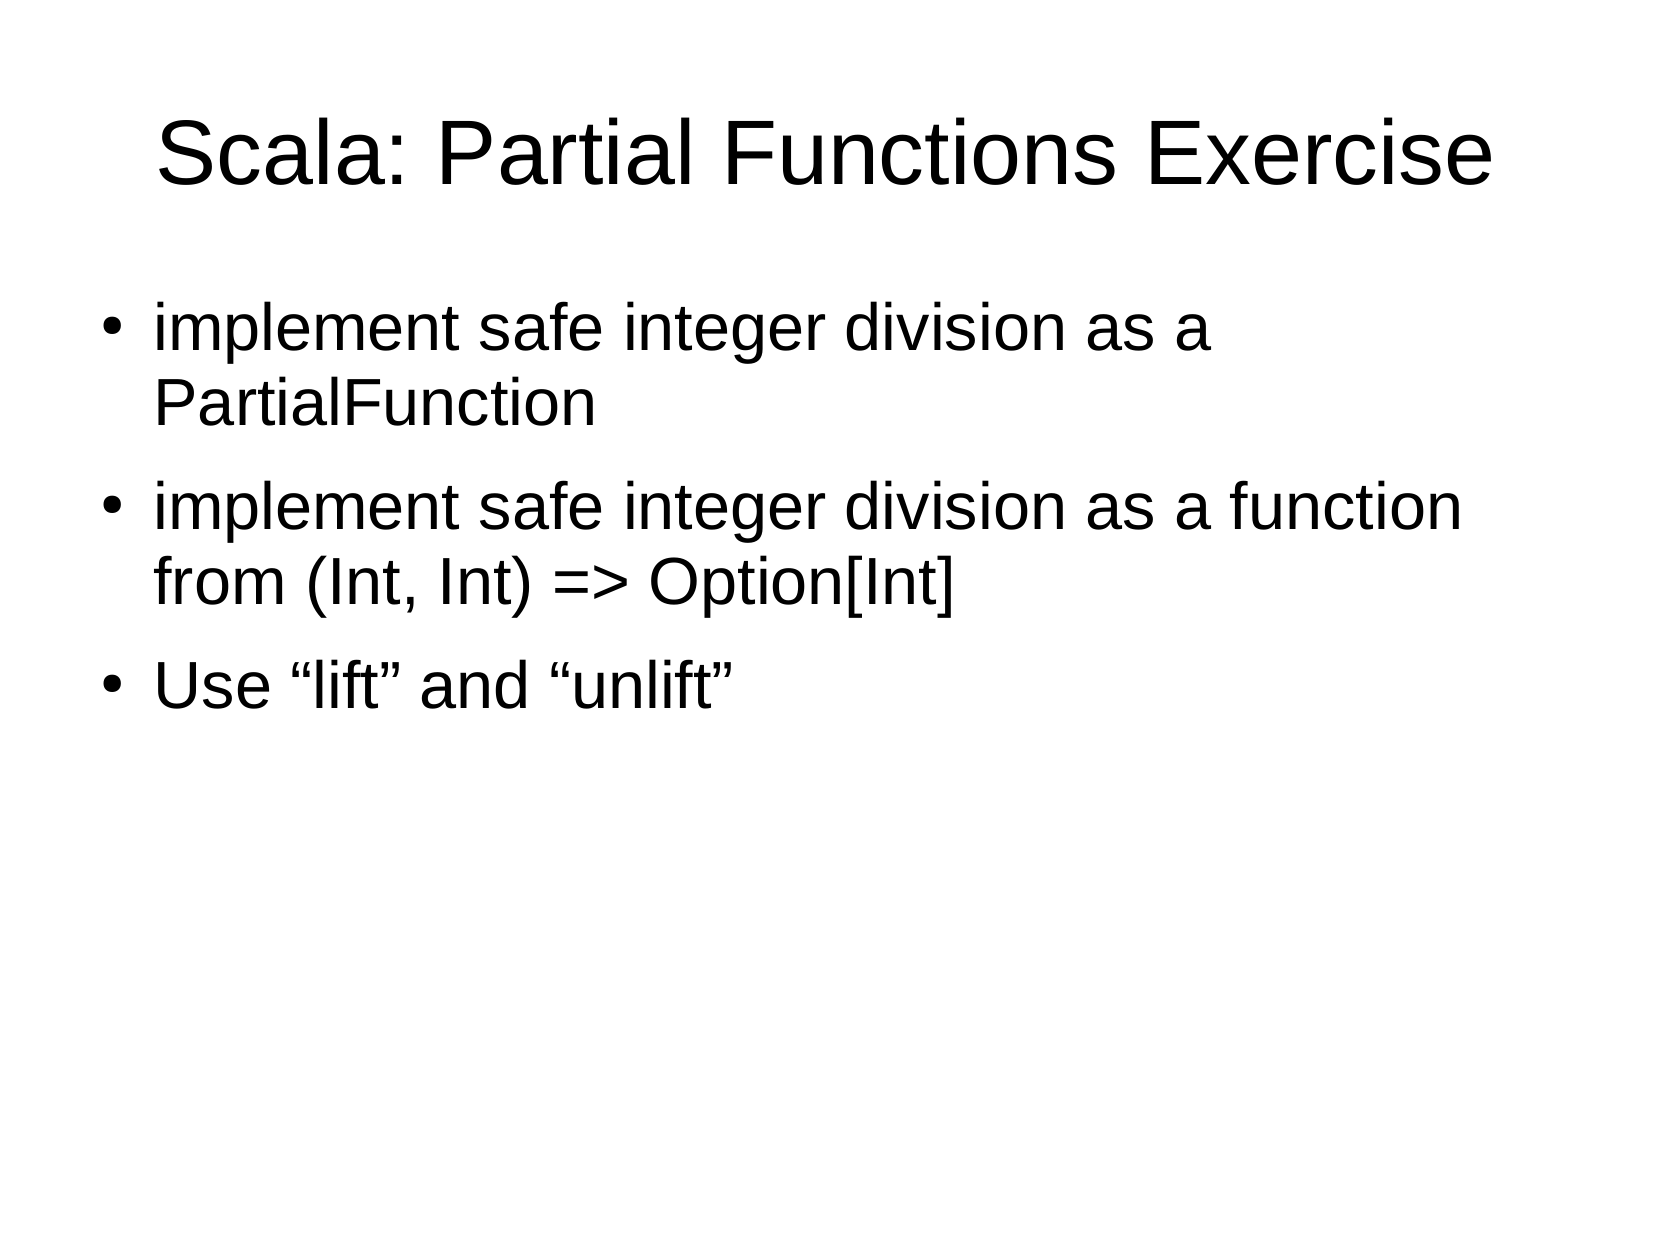

# Scala: Partial Functions Exercise
implement safe integer division as a PartialFunction
implement safe integer division as a function from (Int, Int) => Option[Int]
Use “lift” and “unlift”